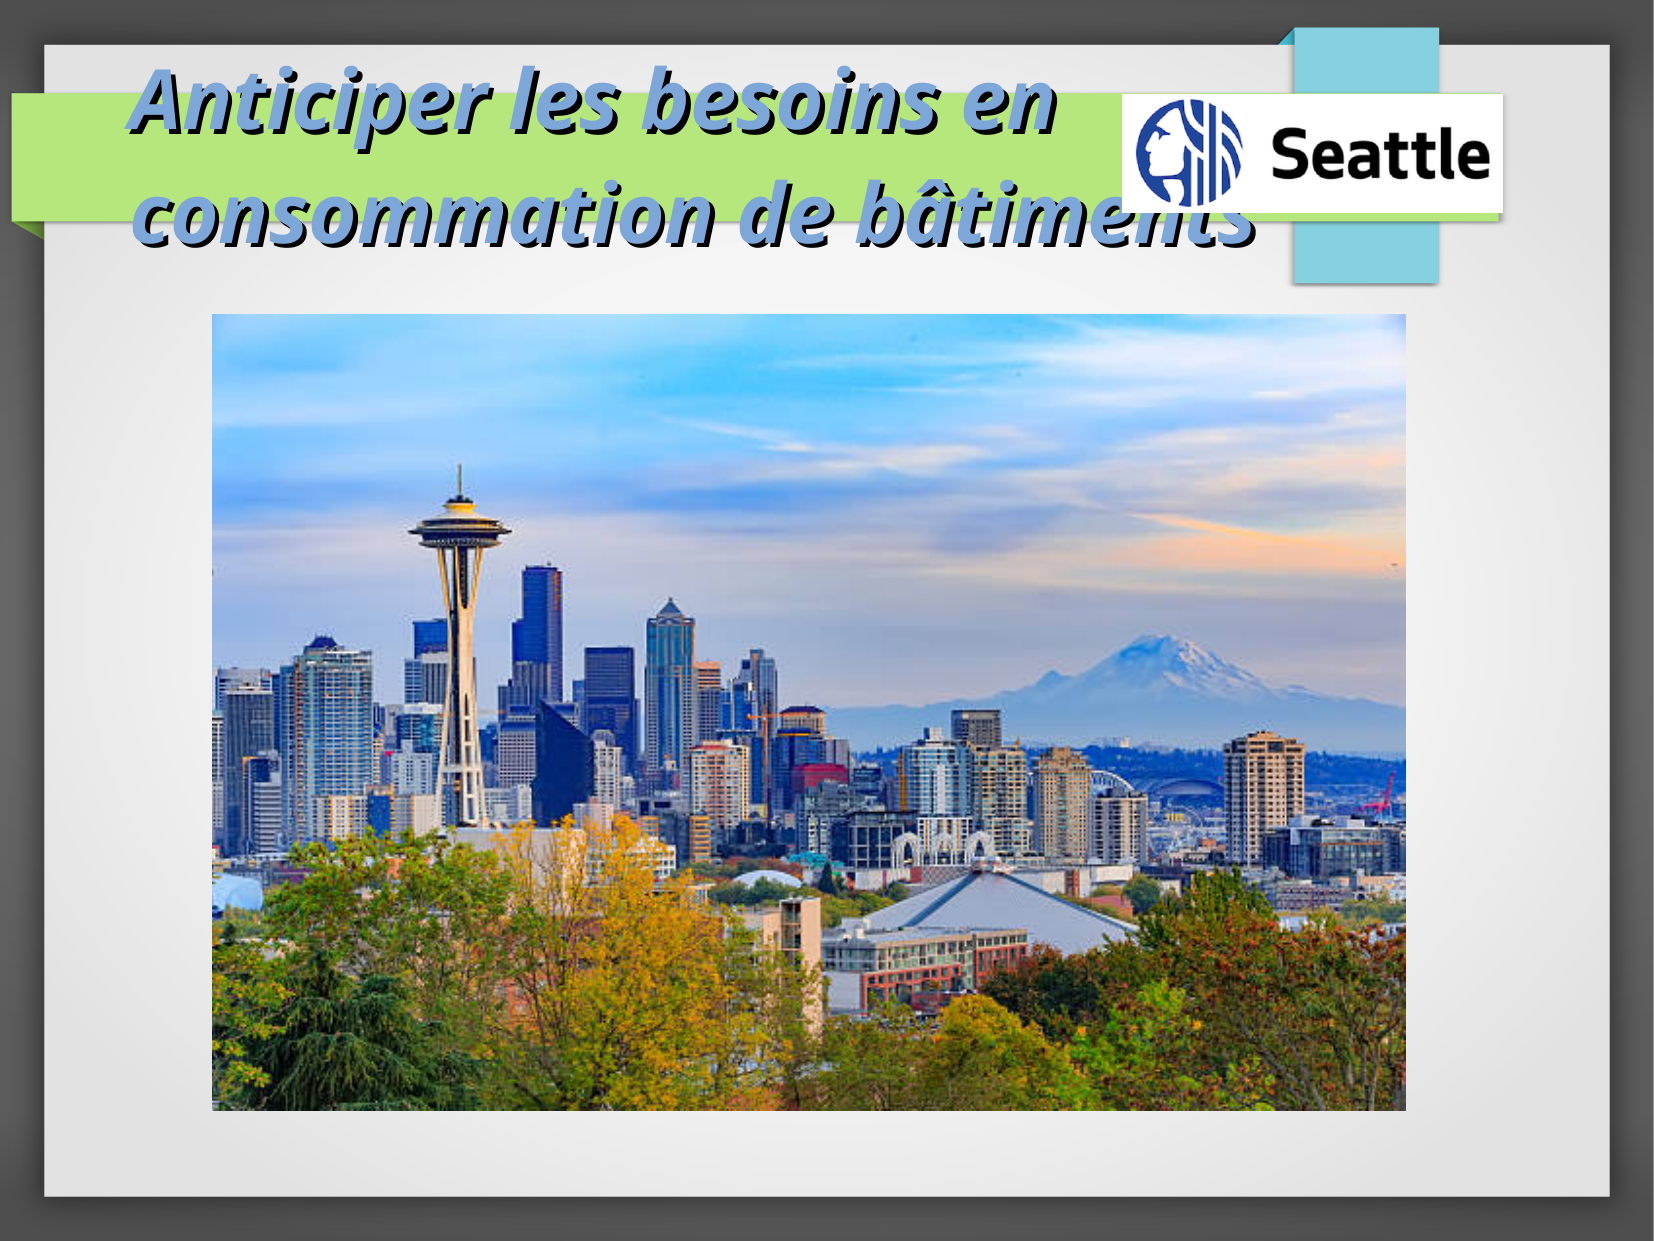

# Anticiper les besoins en consommation de bâtiments